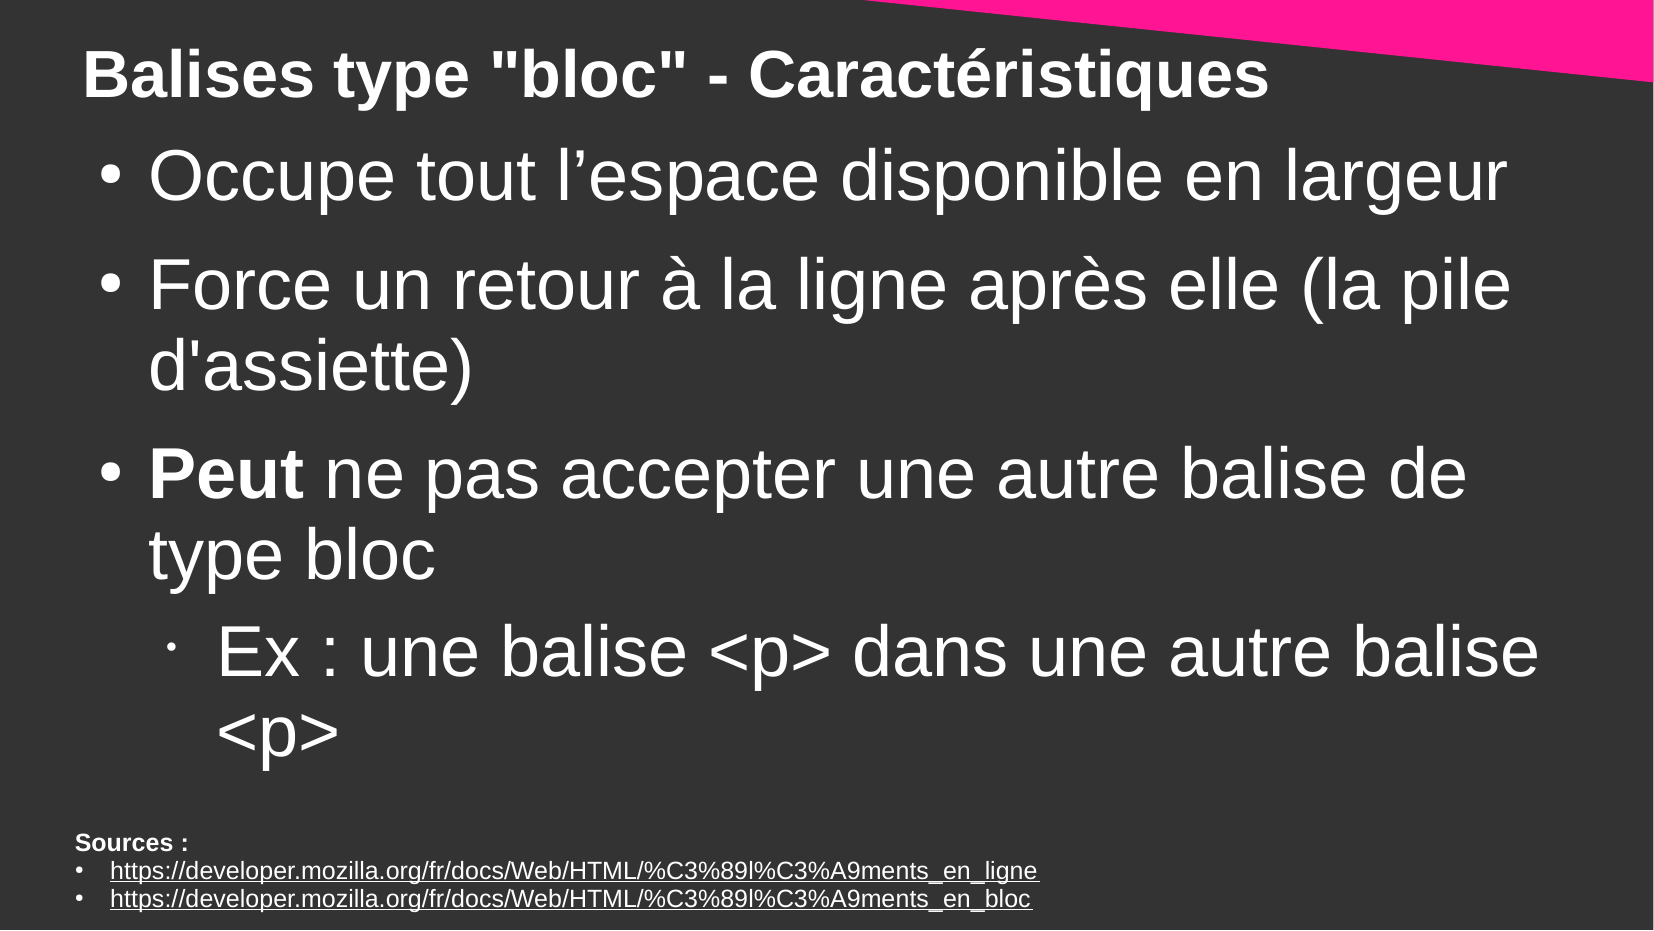

# Balises type "bloc" - Caractéristiques
Occupe tout l’espace disponible en largeur
Force un retour à la ligne après elle (la pile d'assiette)
Peut ne pas accepter une autre balise de type bloc
Ex : une balise <p> dans une autre balise <p>
Sources :
https://developer.mozilla.org/fr/docs/Web/HTML/%C3%89l%C3%A9ments_en_ligne
https://developer.mozilla.org/fr/docs/Web/HTML/%C3%89l%C3%A9ments_en_bloc